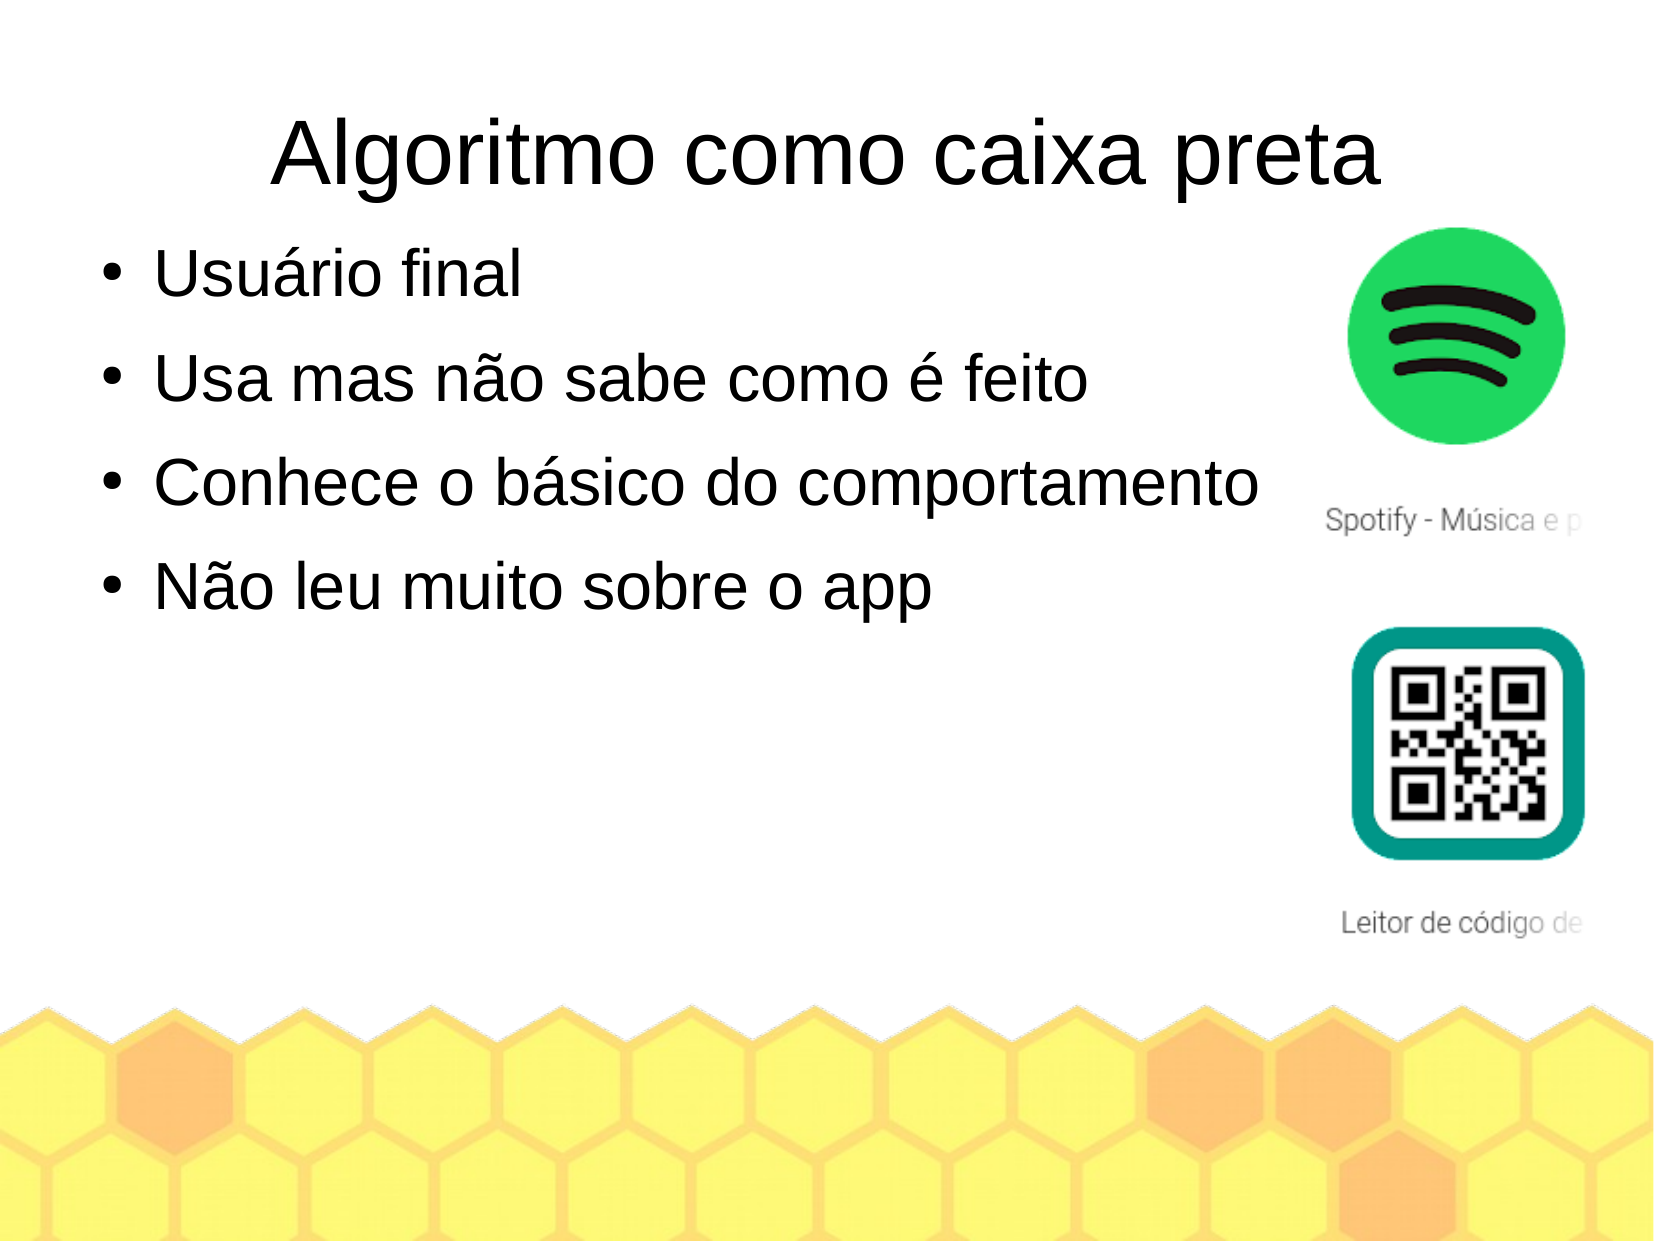

# Algoritmo como caixa preta
Usuário final
Usa mas não sabe como é feito
Conhece o básico do comportamento
Não leu muito sobre o app